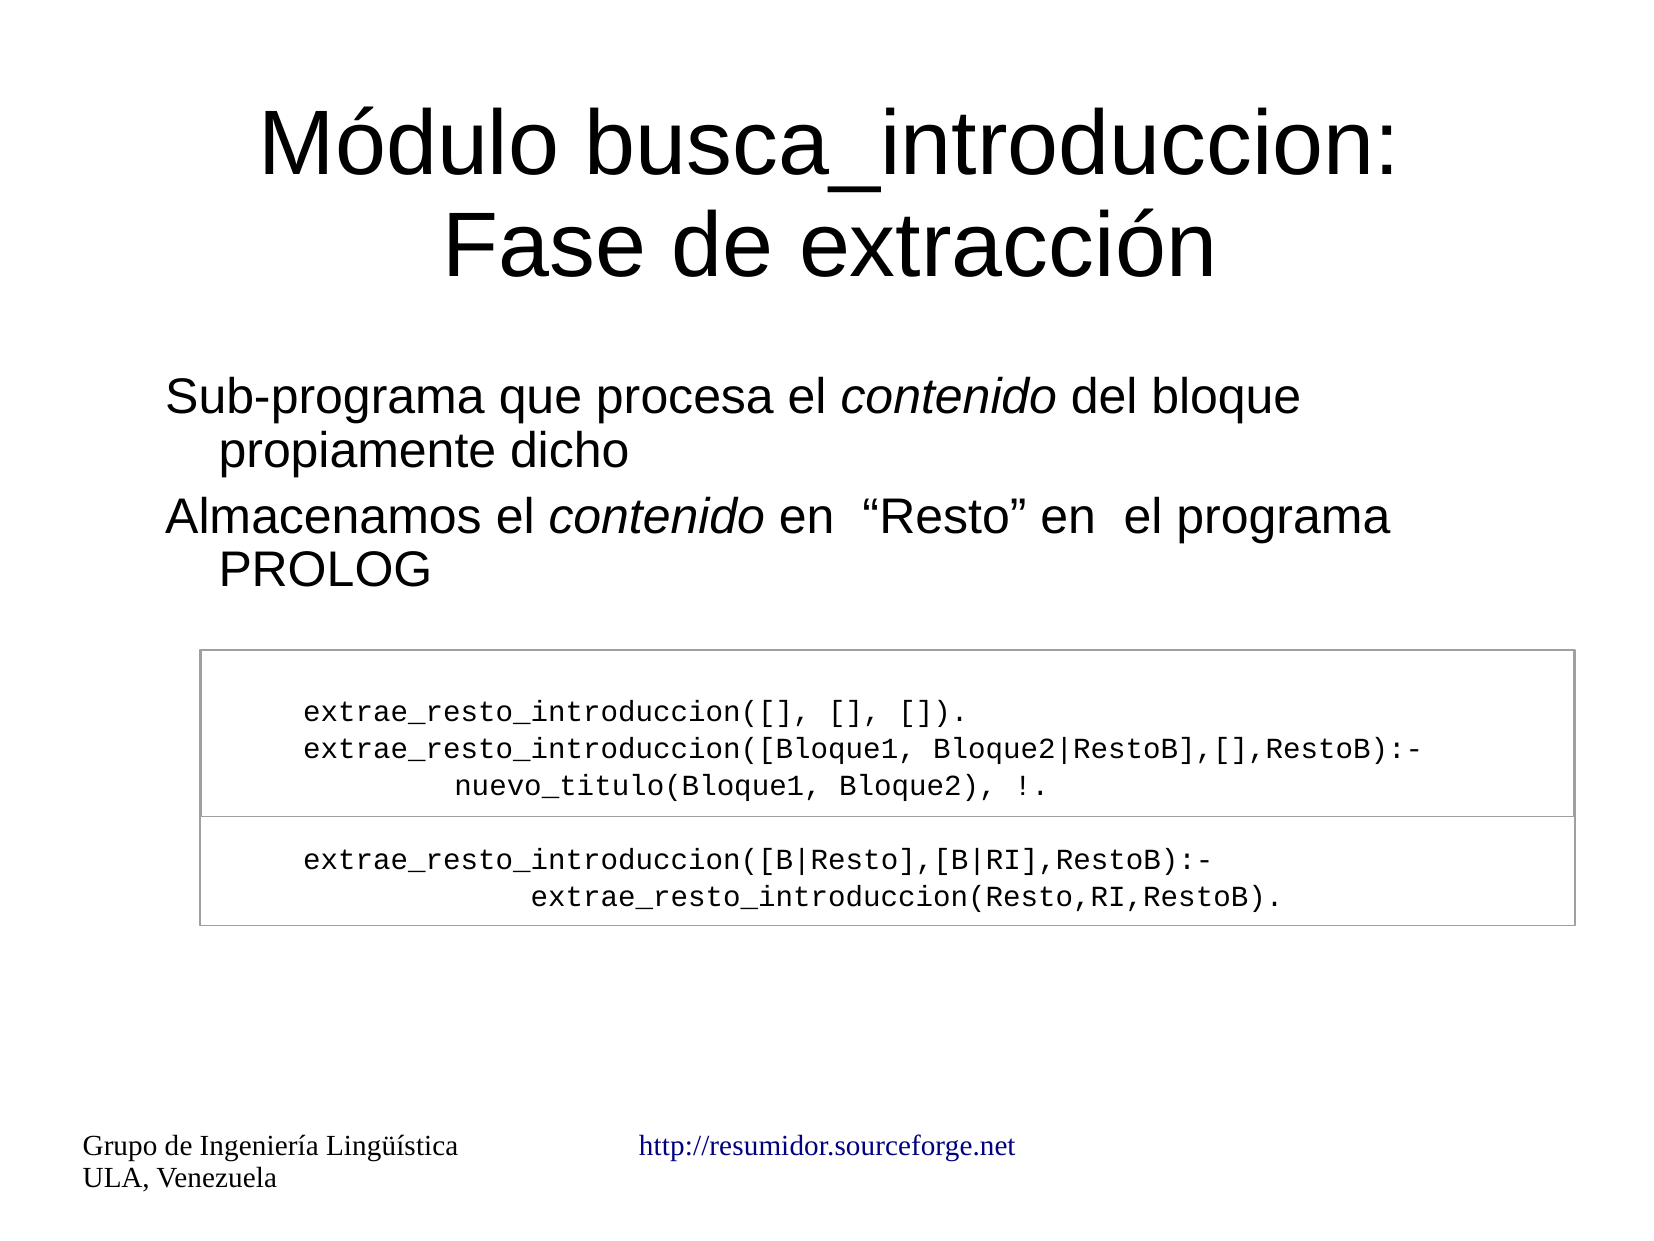

# Módulo busca_introduccion: Fase de extracción
Sub-programa que procesa el contenido del bloque propiamente dicho
Almacenamos el contenido en “Resto” en el programa PROLOG
extrae_resto_introduccion([], [], []).
extrae_resto_introduccion([Bloque1, Bloque2|RestoB],[],RestoB):-
			nuevo_titulo(Bloque1, Bloque2), !.
extrae_resto_introduccion([B|Resto],[B|RI],RestoB):-
 extrae_resto_introduccion(Resto,RI,RestoB).